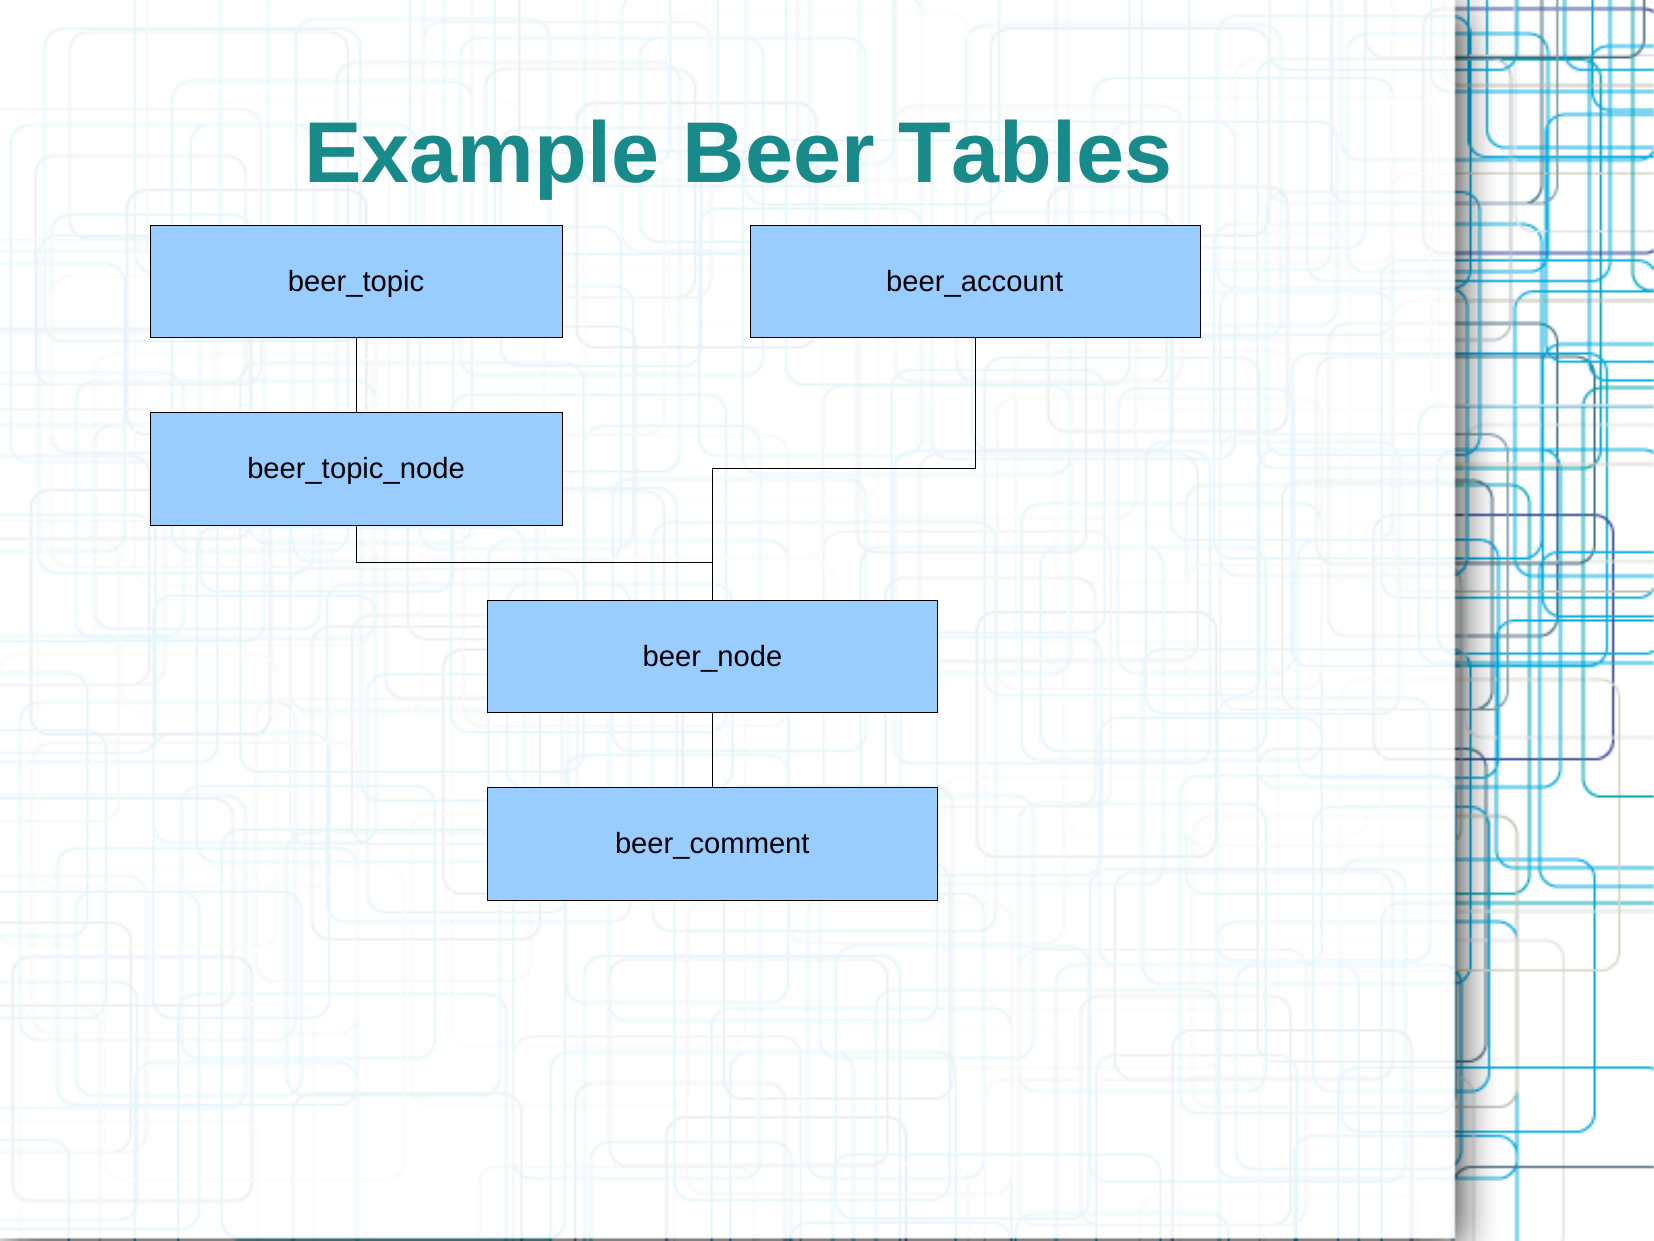

# Example Beer Tables
beer_topic
beer_account
beer_topic_node
beer_node
beer_comment